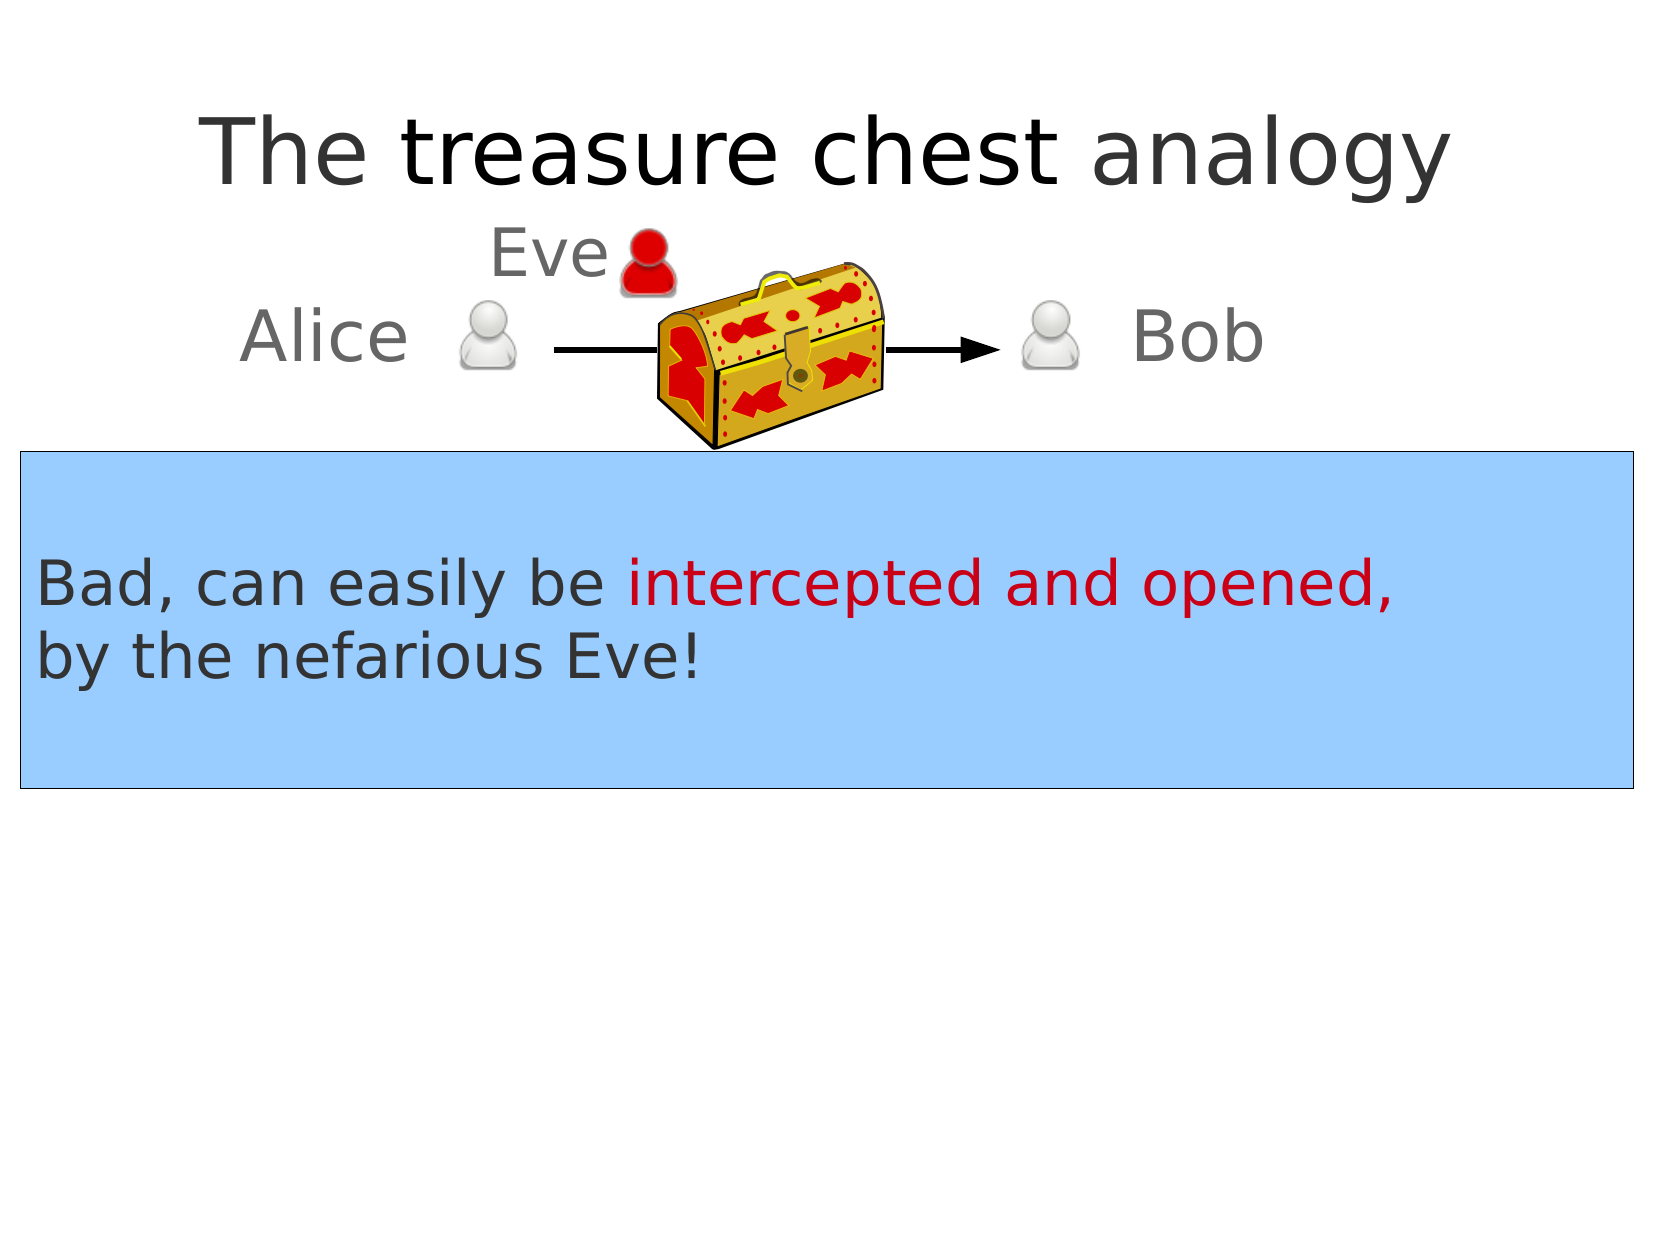

# The treasure chest analogy
Eve
Alice
Bob
Bad, can easily be intercepted and opened,
by the nefarious Eve!